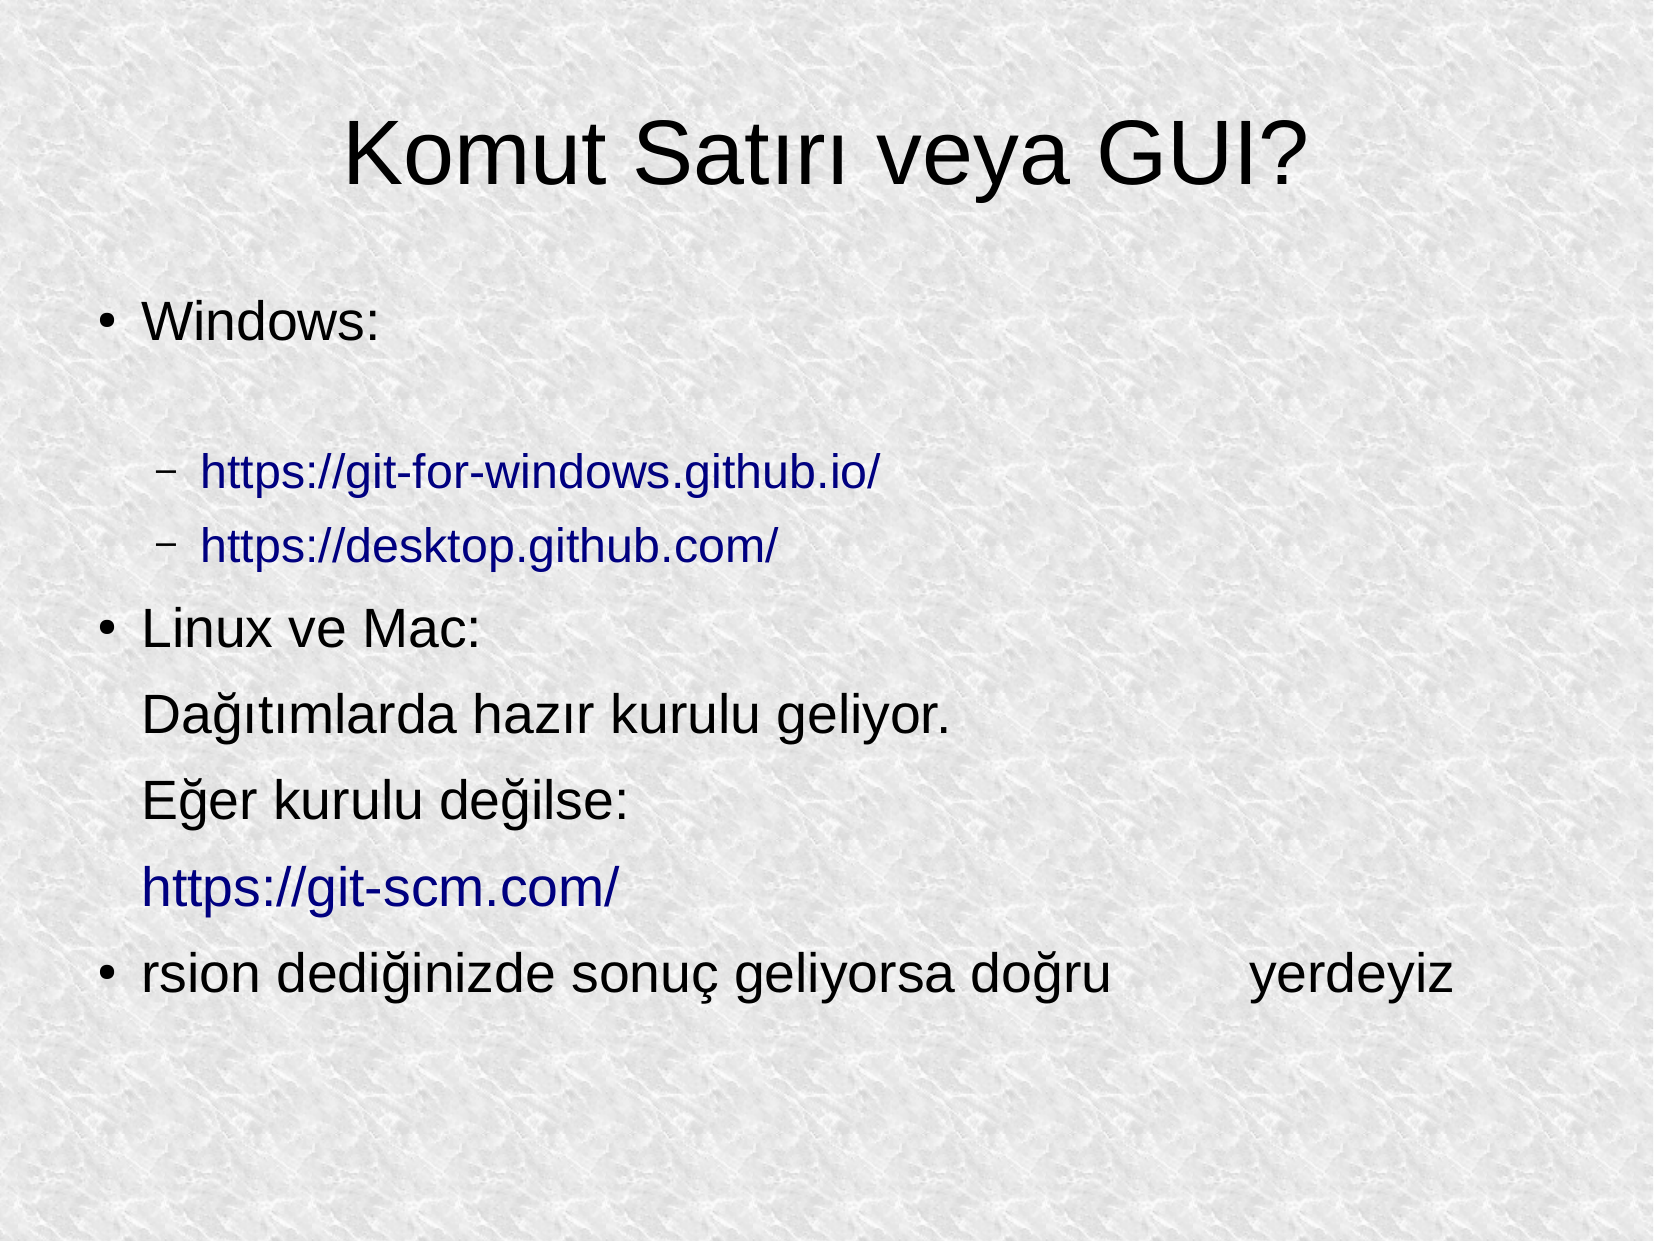

# Komut Satırı veya GUI?
Windows:
https://git-for-windows.github.io/
https://desktop.github.com/
Linux ve Mac:
Dağıtımlarda hazır kurulu geliyor.
Eğer kurulu değilse:
https://git-scm.com/
rsion dediğinizde sonuç geliyorsa doğru yerdeyiz